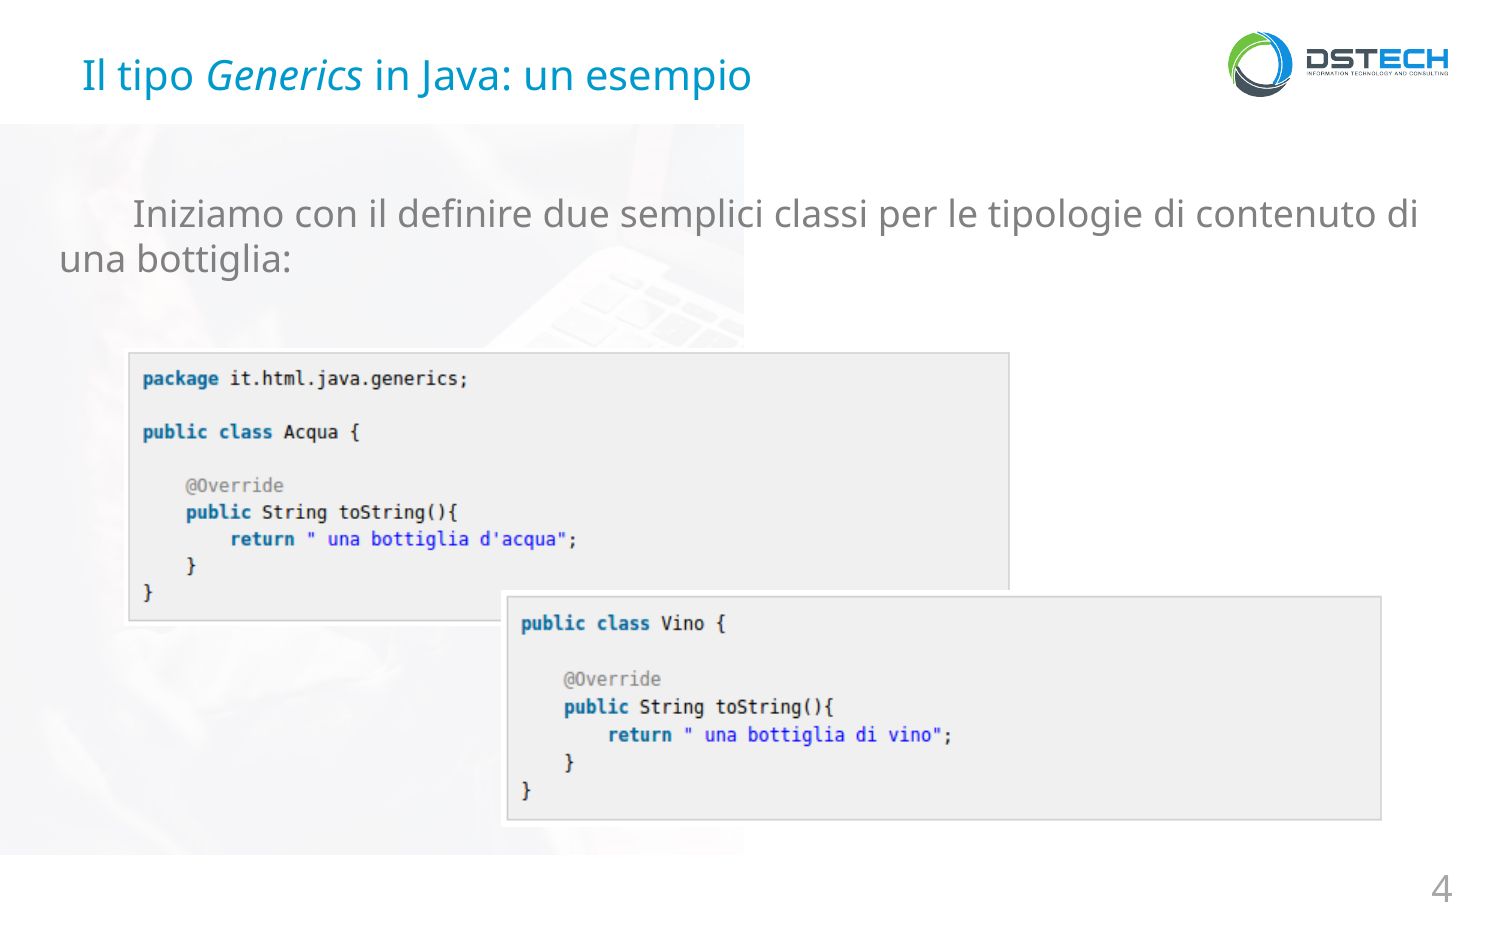

Il tipo Generics in Java: un esempio
	Iniziamo con il definire due semplici classi per le tipologie di contenuto di una bottiglia:
4